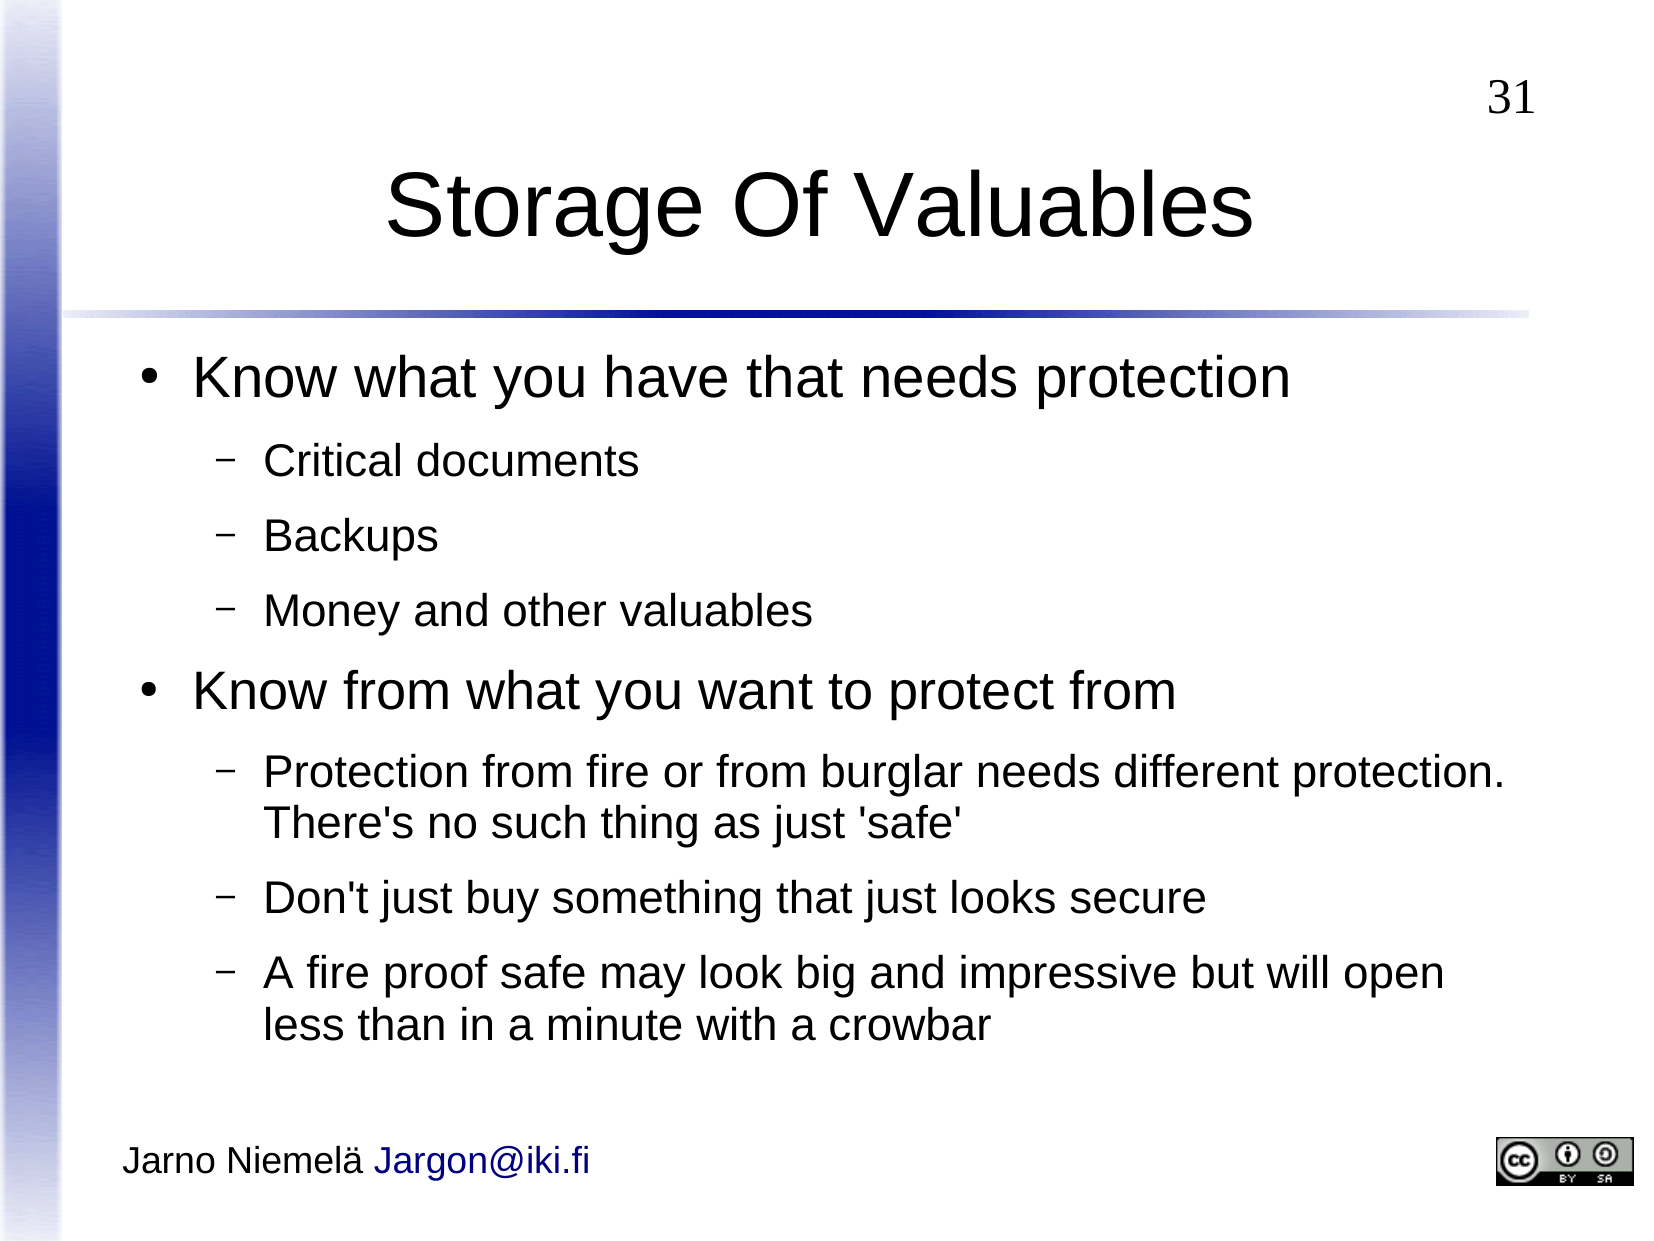

# Storage Of Valuables
Know what you have that needs protection
Critical documents
Backups
Money and other valuables
Know from what you want to protect from
Protection from fire or from burglar needs different protection. There's no such thing as just 'safe'
Don't just buy something that just looks secure
A fire proof safe may look big and impressive but will open less than in a minute with a crowbar